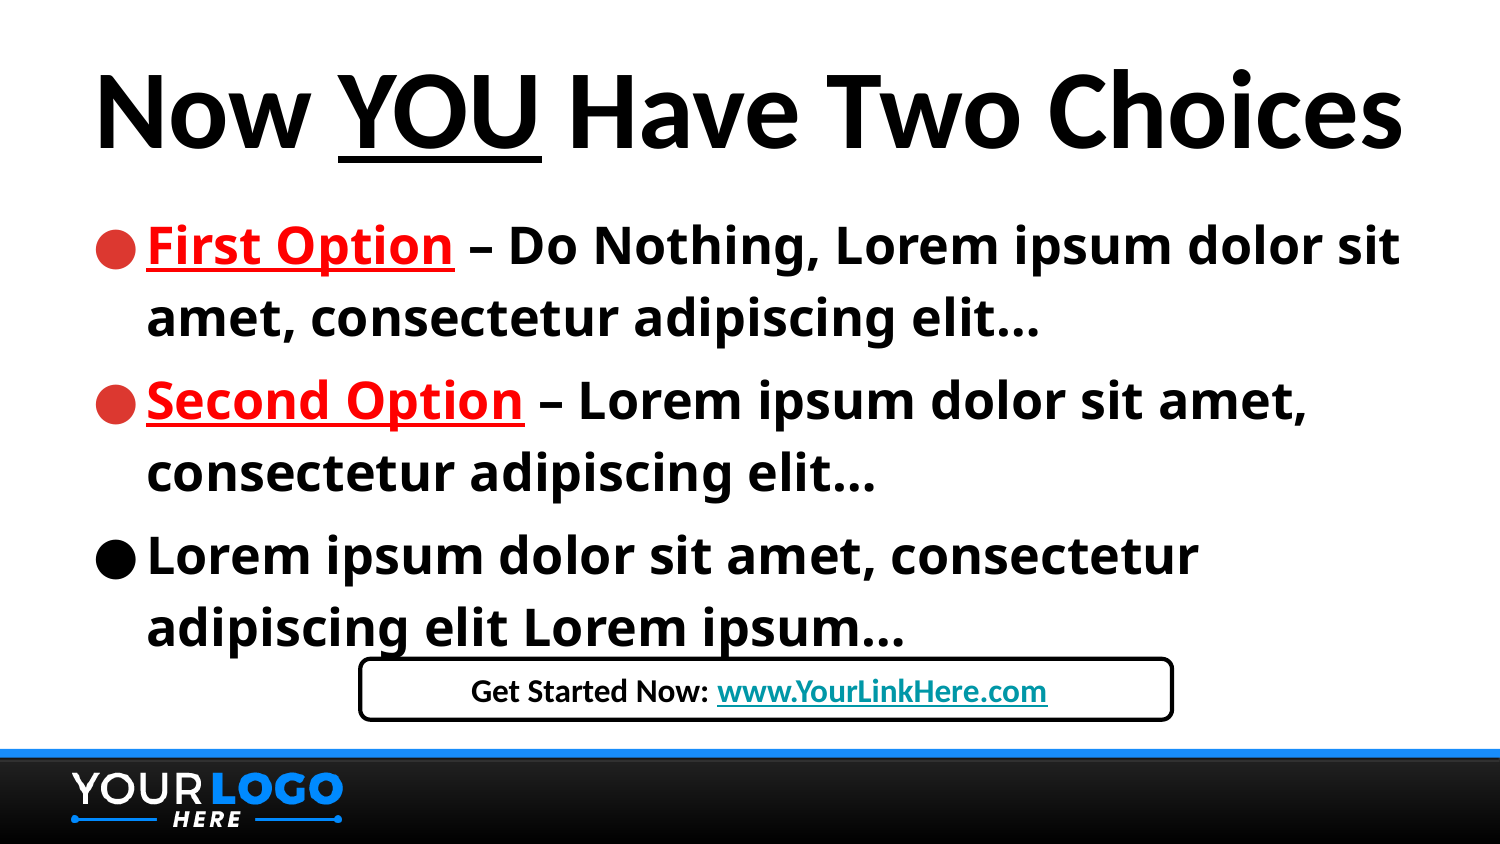

Now YOU Have Two Choices
# First Option – Do Nothing, Lorem ipsum dolor sit amet, consectetur adipiscing elit…
Second Option – Lorem ipsum dolor sit amet, consectetur adipiscing elit…
Lorem ipsum dolor sit amet, consectetur adipiscing elit Lorem ipsum…
Get Started Now: www.YourLinkHere.com